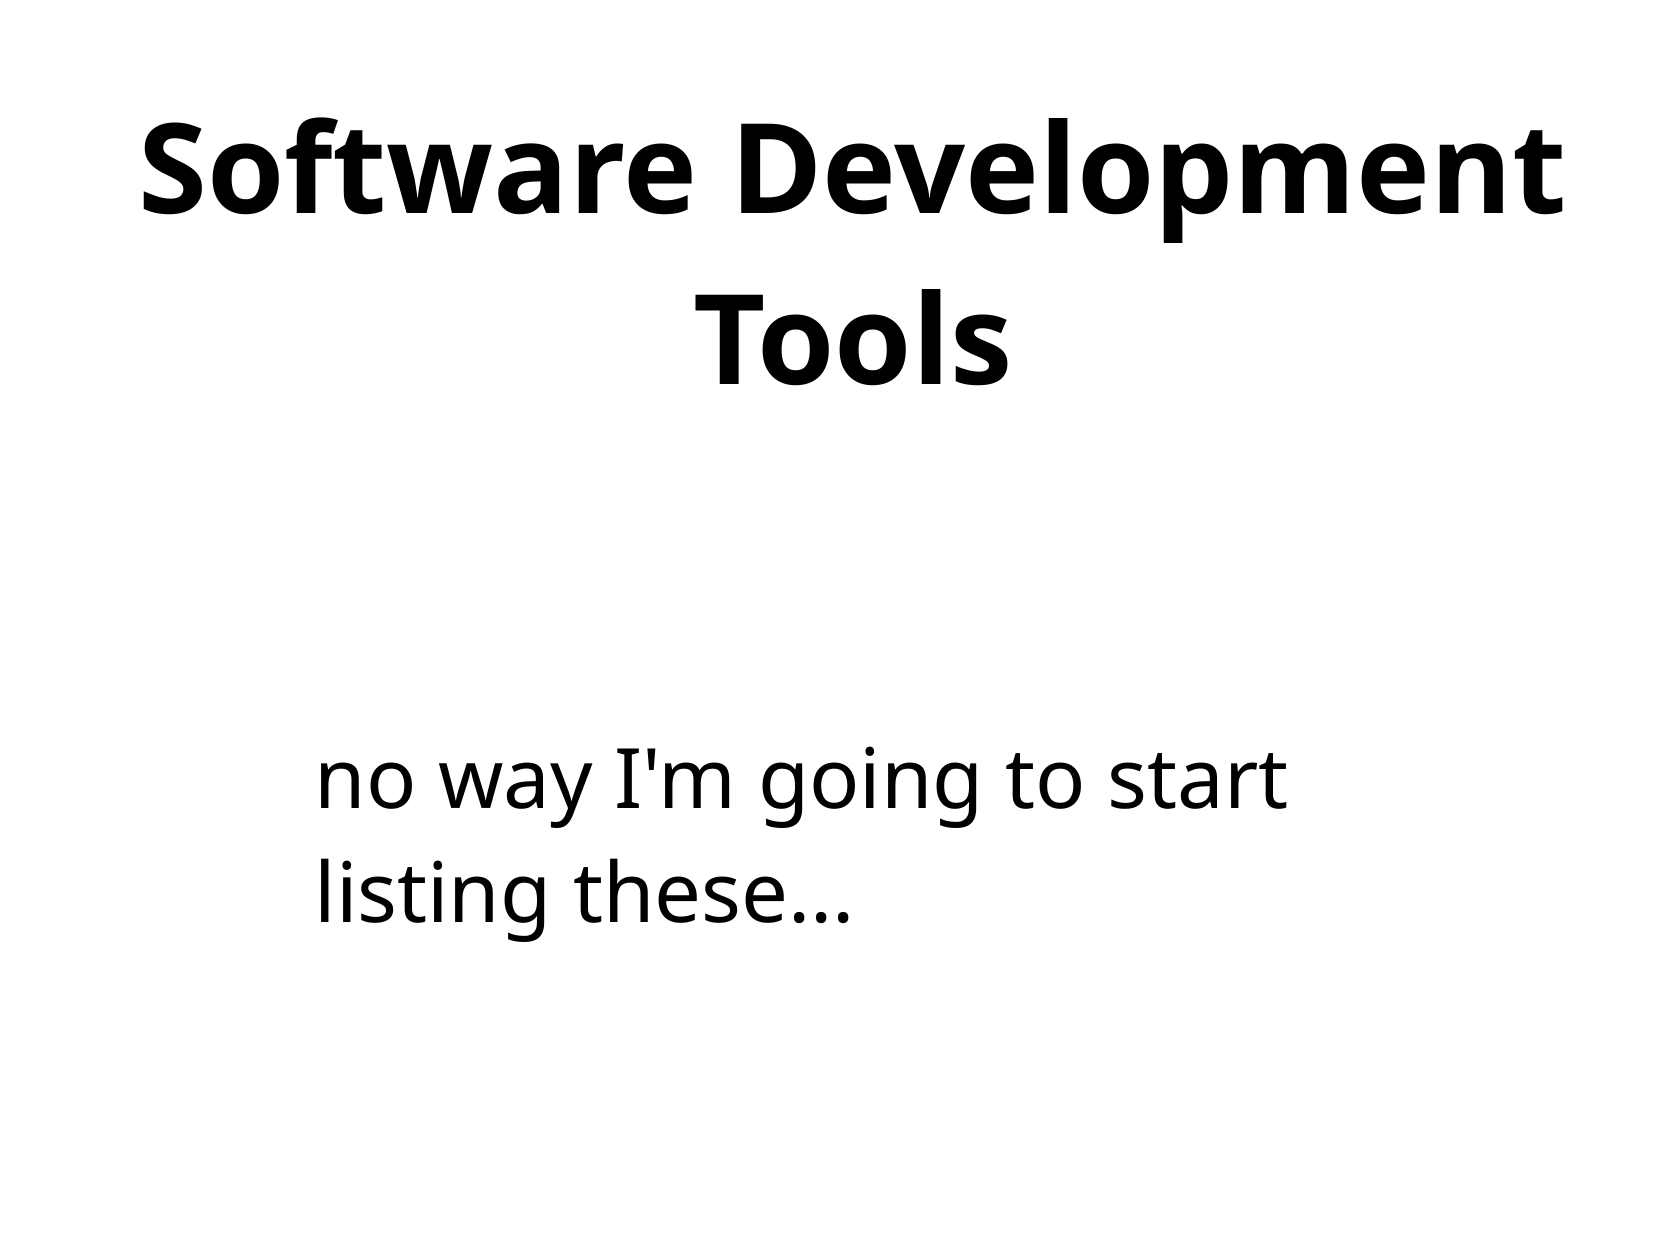

Software Development Tools
no way I'm going to start listing these...